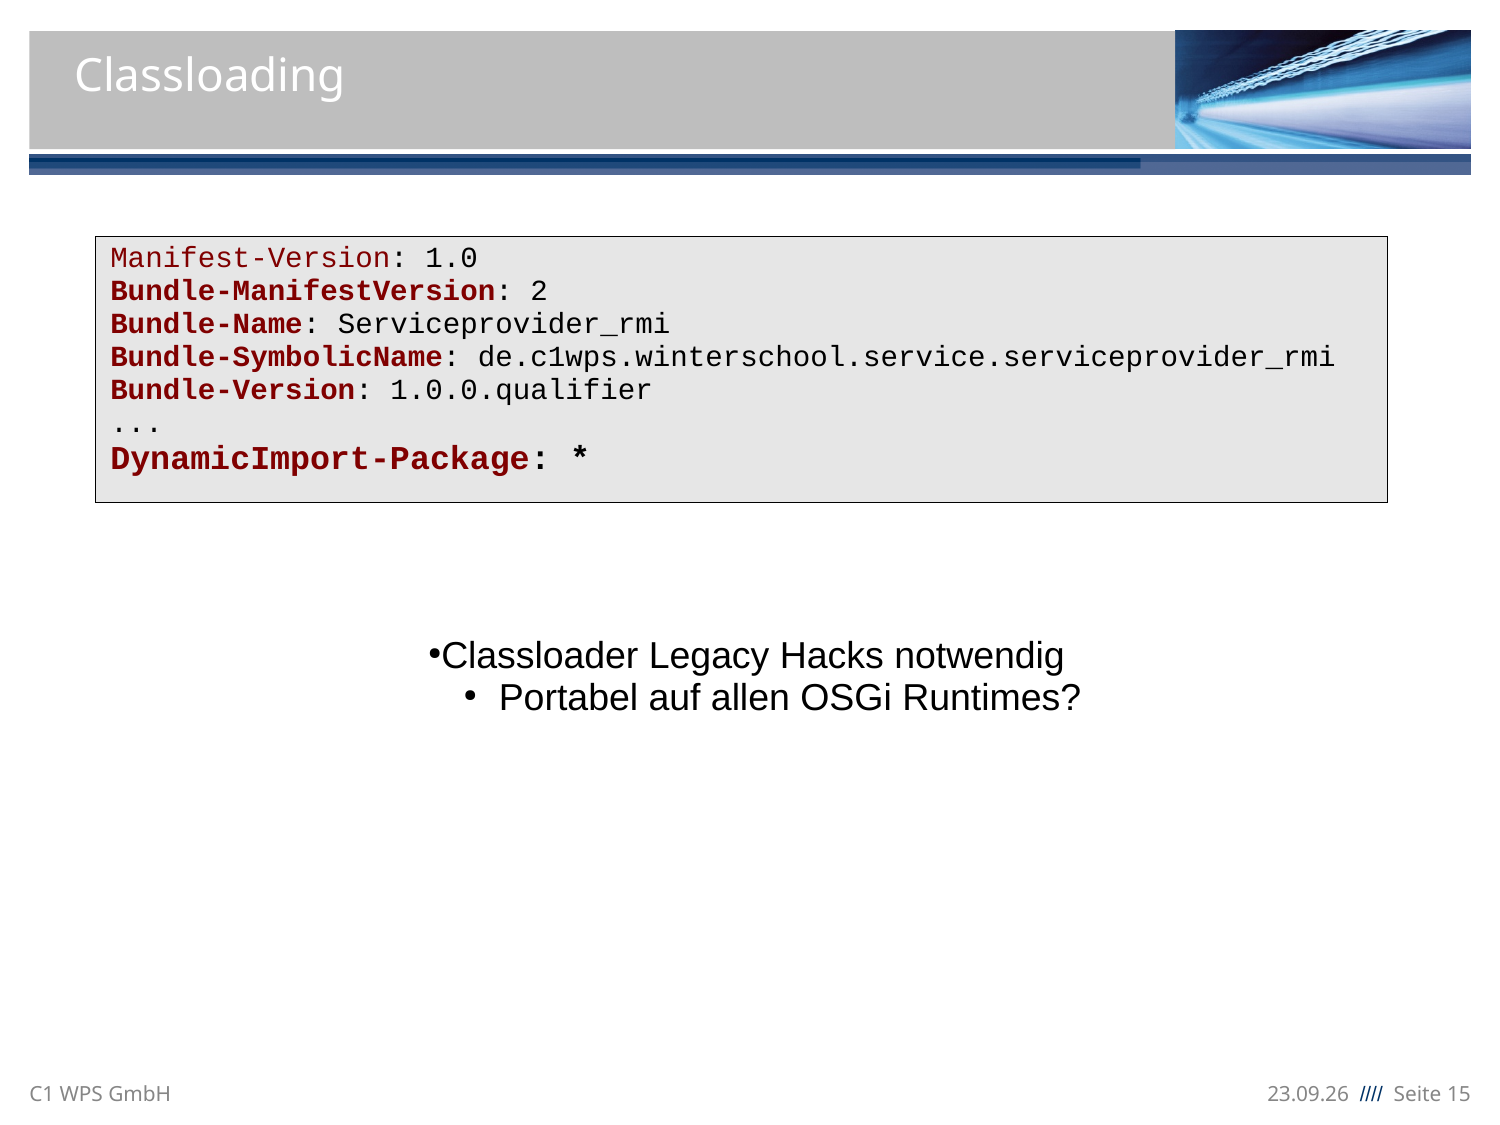

Classloading
#
Manifest-Version: 1.0
Bundle-ManifestVersion: 2
Bundle-Name: Serviceprovider_rmi
Bundle-SymbolicName: de.c1wps.winterschool.service.serviceprovider_rmi
Bundle-Version: 1.0.0.qualifier
...
DynamicImport-Package: *
Classloader Legacy Hacks notwendig
Portabel auf allen OSGi Runtimes?